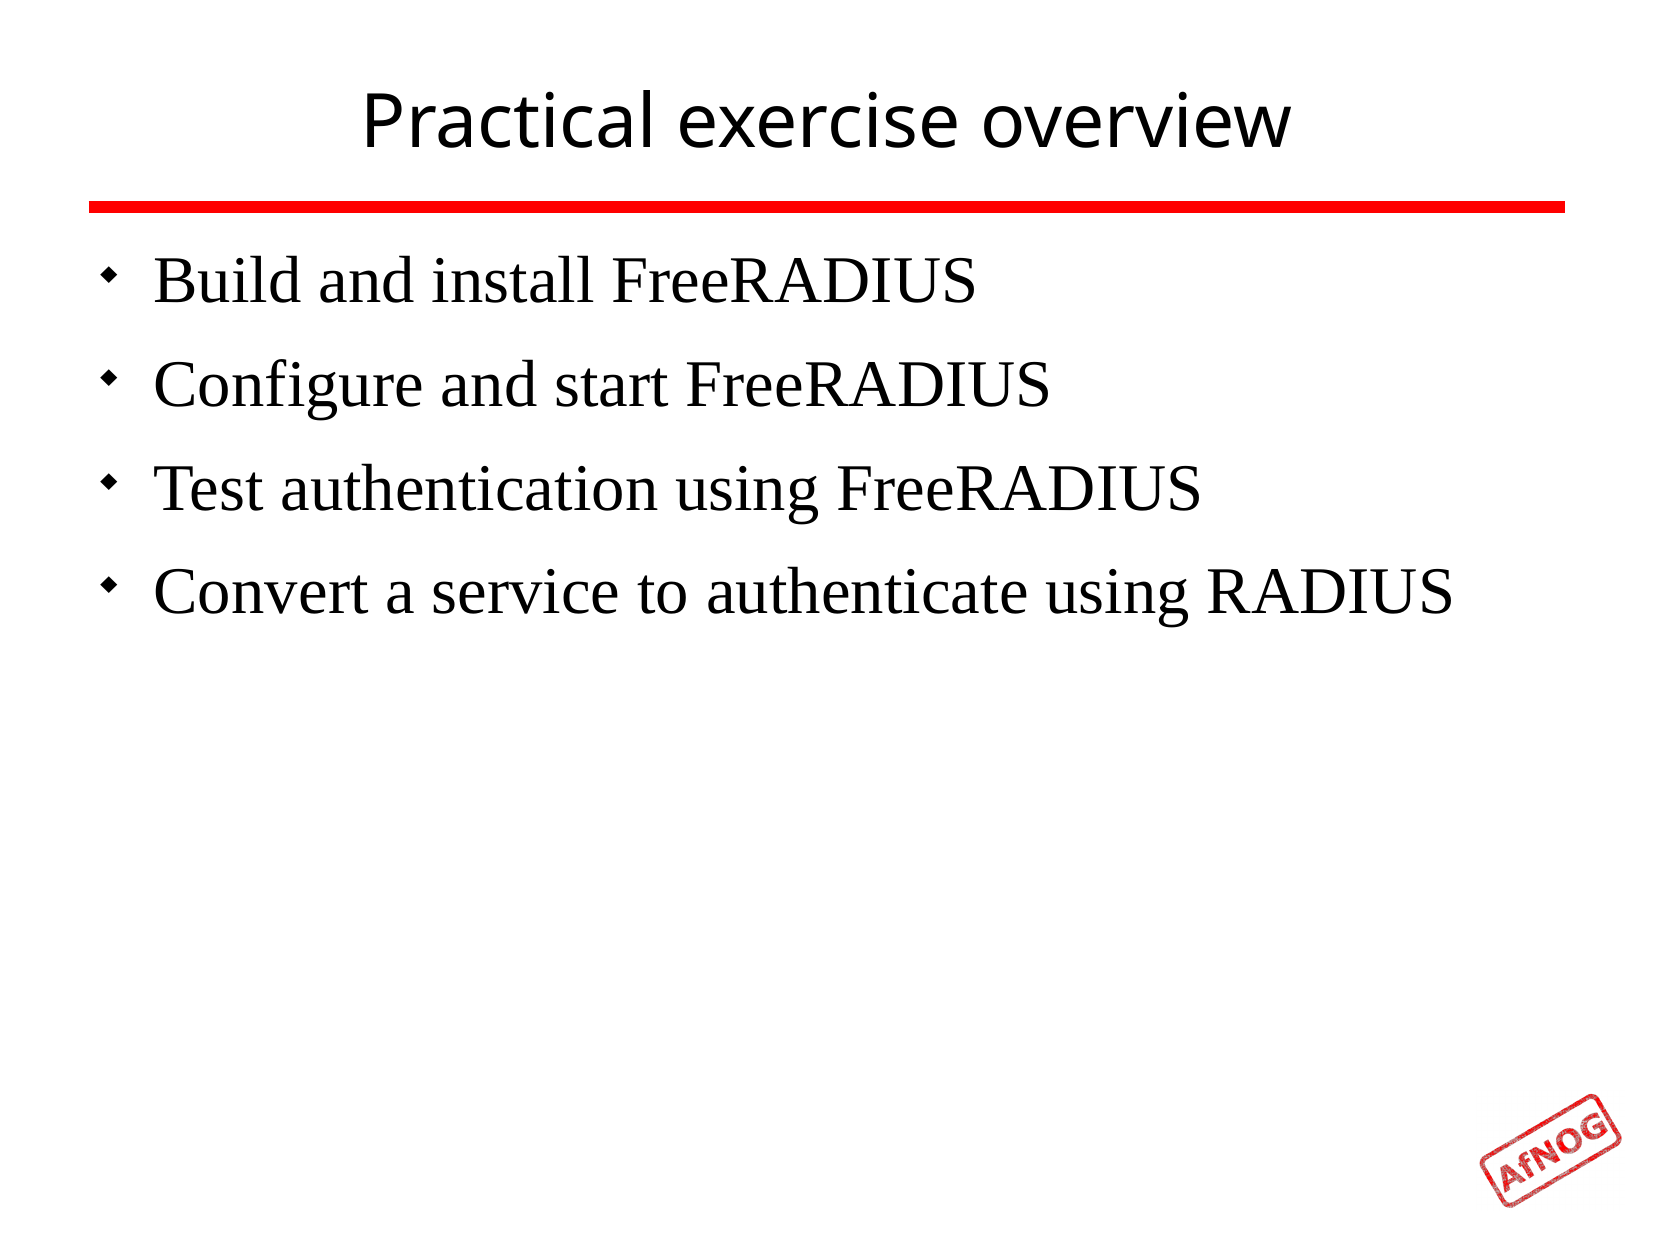

# Practical exercise overview
Build and install FreeRADIUS
Configure and start FreeRADIUS
Test authentication using FreeRADIUS
Convert a service to authenticate using RADIUS